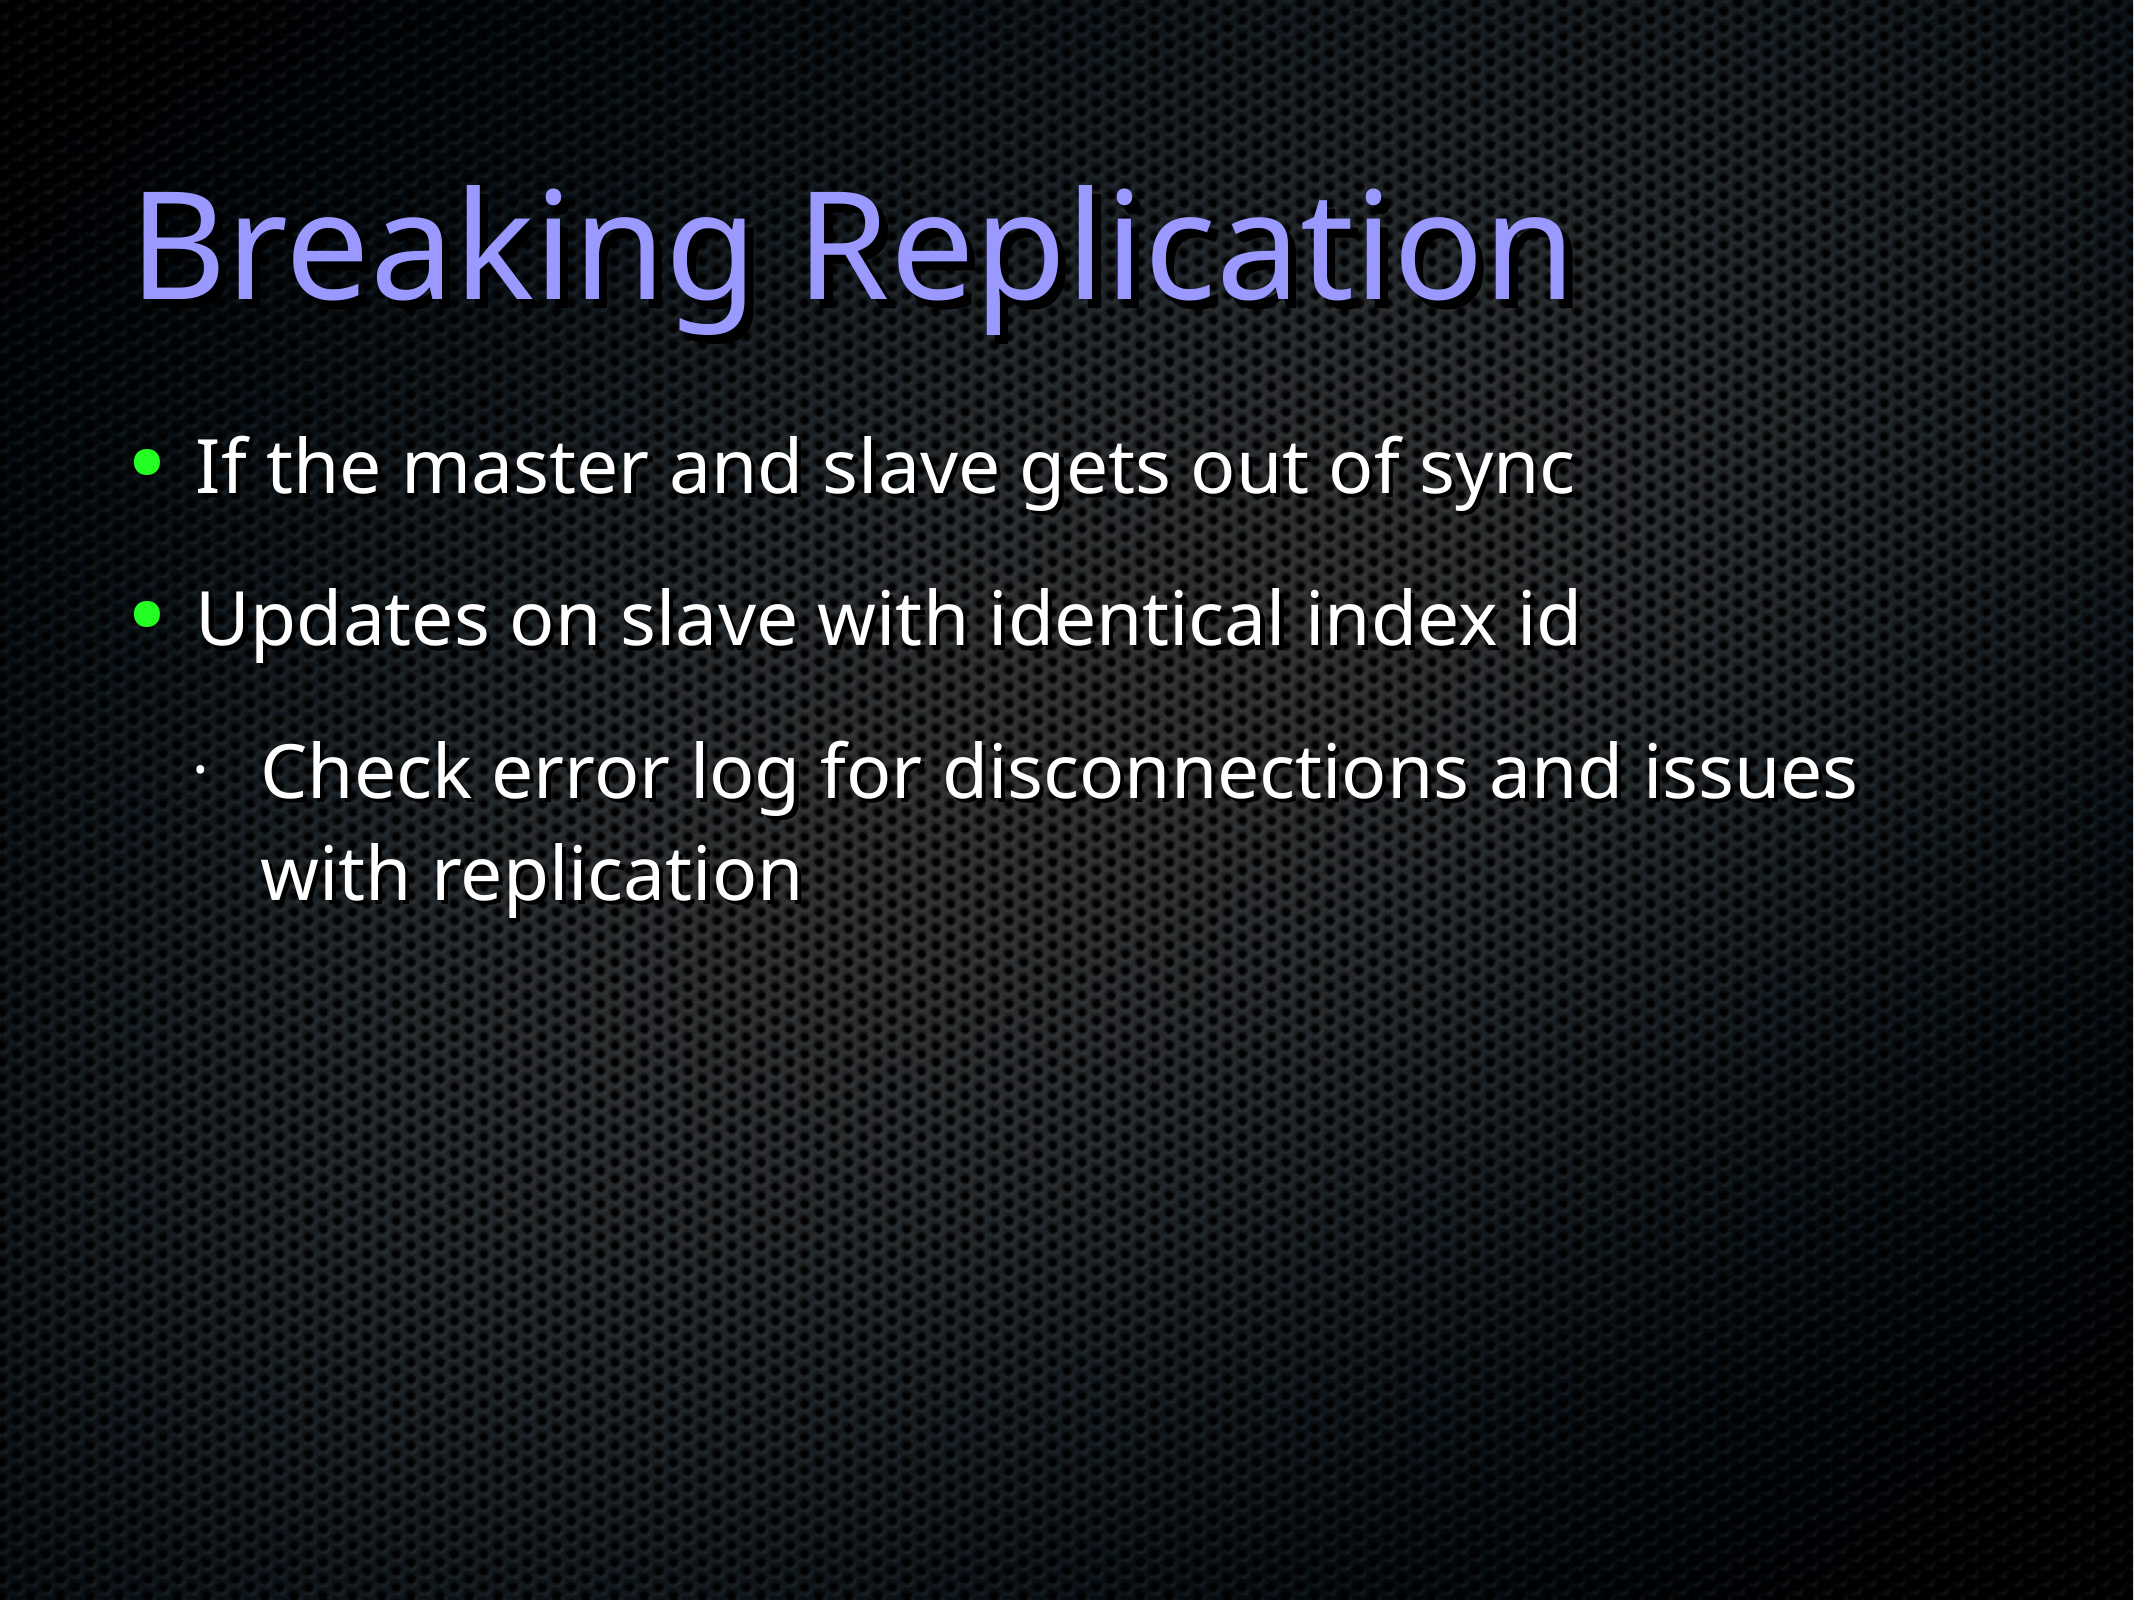

# Breaking Replication
If the master and slave gets out of sync
Updates on slave with identical index id
Check error log for disconnections and issues with replication